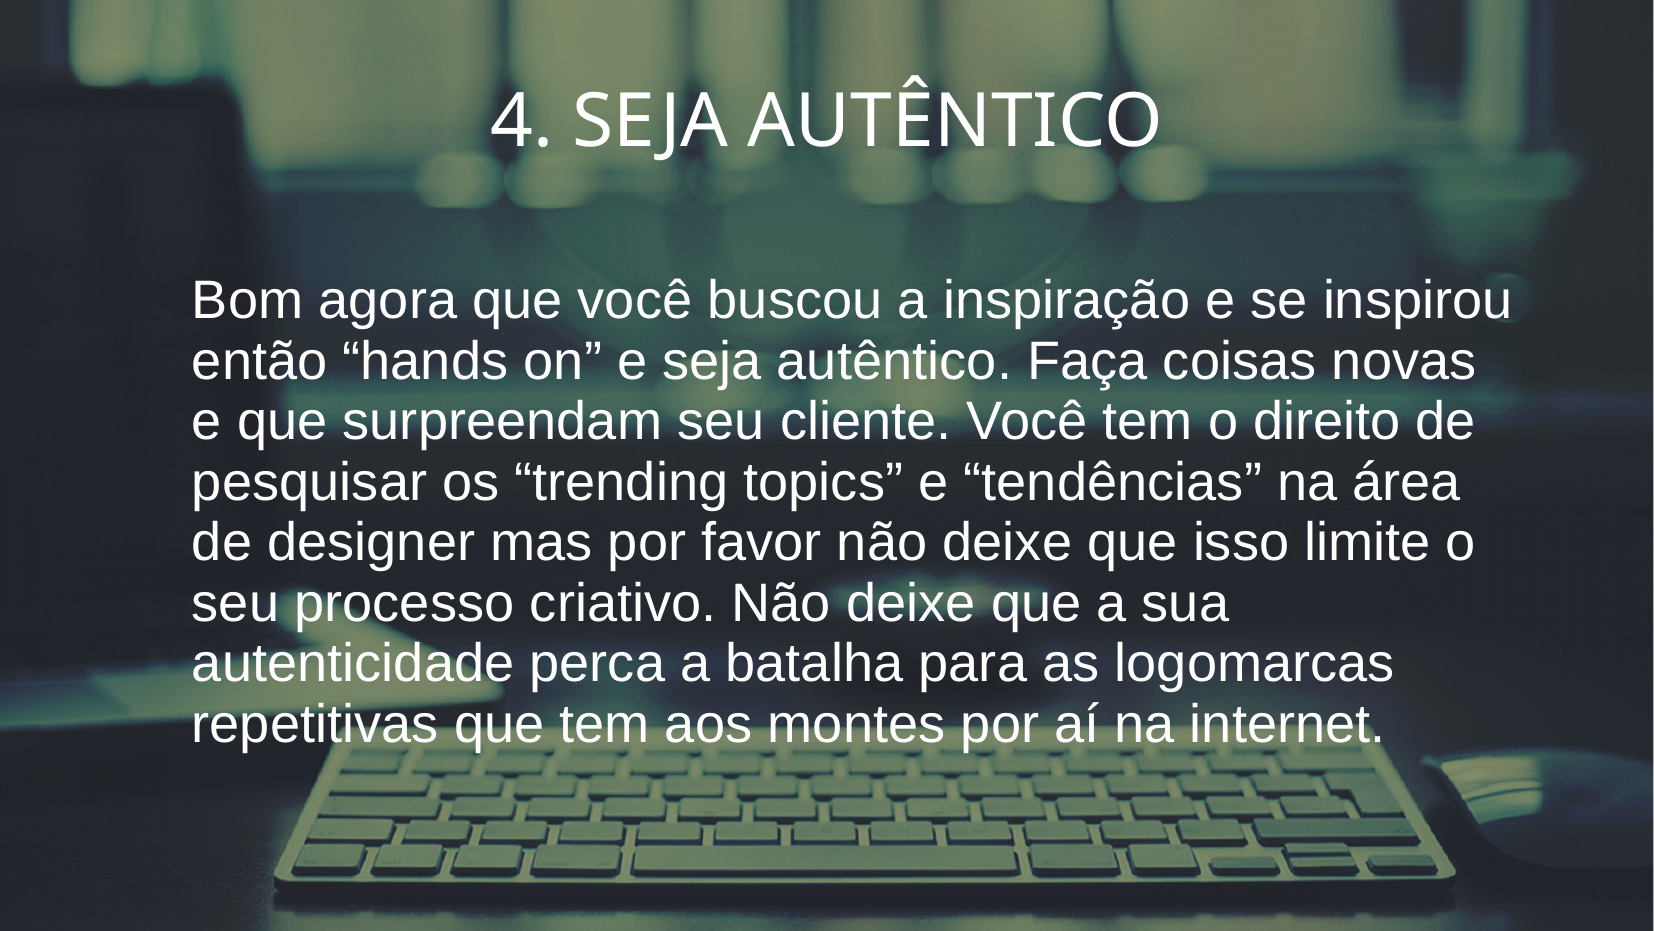

4. SEJA AUTÊNTICO
Bom agora que você buscou a inspiração e se inspirou então “hands on” e seja autêntico. Faça coisas novas e que surpreendam seu cliente. Você tem o direito de pesquisar os “trending topics” e “tendências” na área de designer mas por favor não deixe que isso limite o seu processo criativo. Não deixe que a sua autenticidade perca a batalha para as logomarcas repetitivas que tem aos montes por aí na internet.